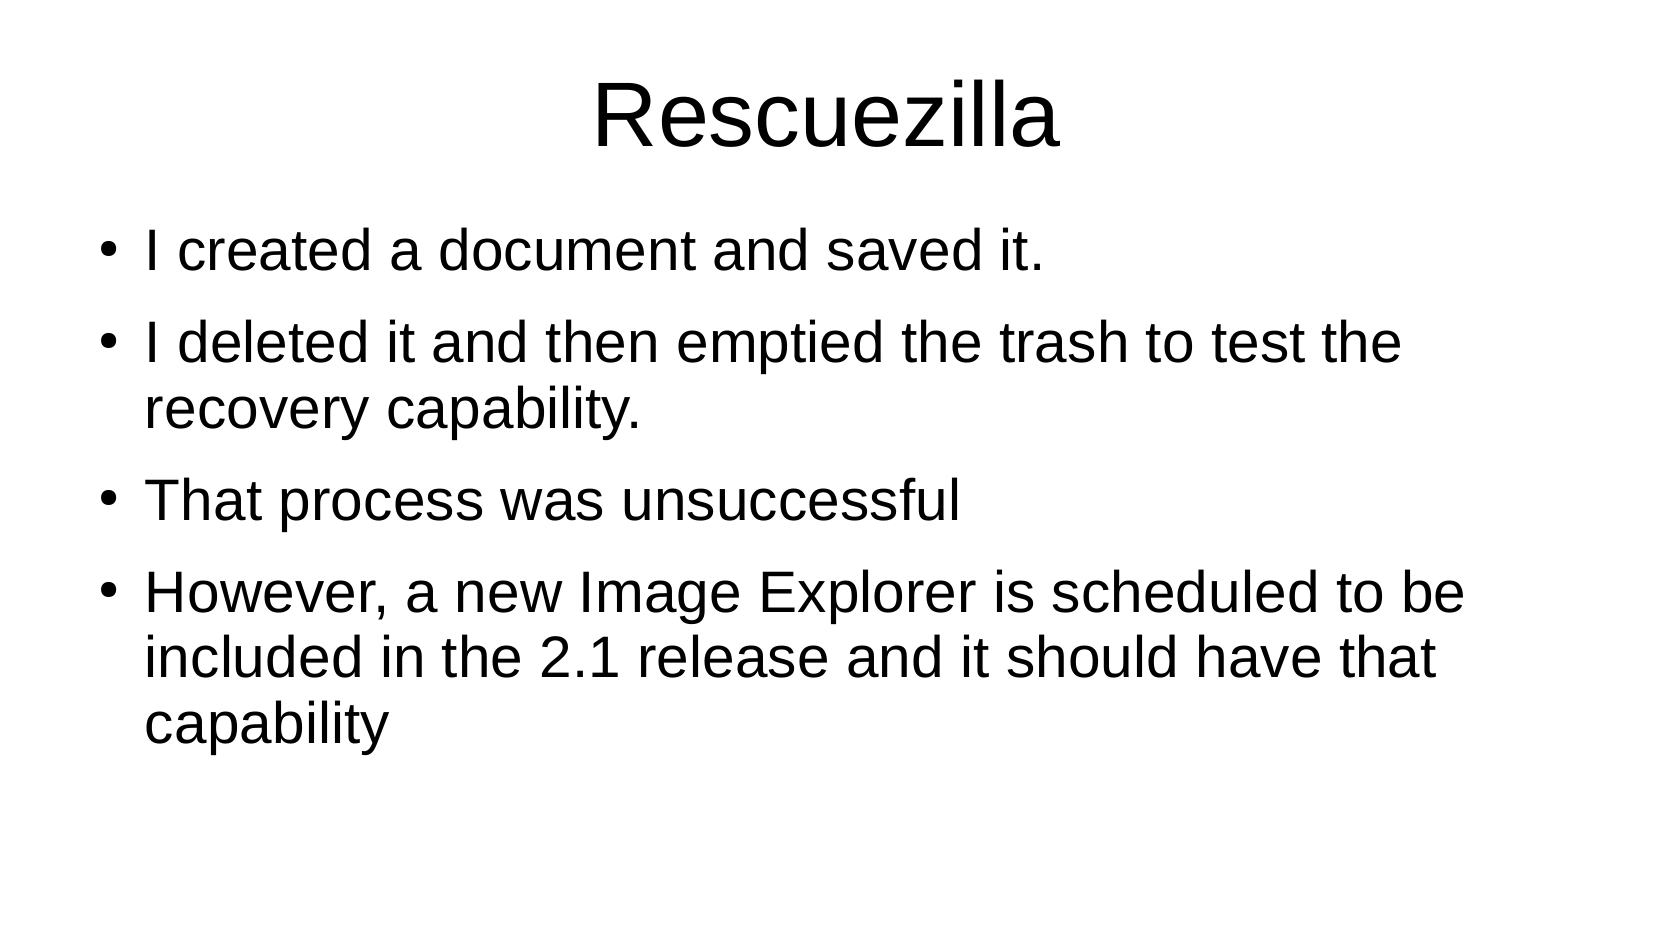

# Rescuezilla
I created a document and saved it.
I deleted it and then emptied the trash to test the recovery capability.
That process was unsuccessful
However, a new Image Explorer is scheduled to be included in the 2.1 release and it should have that capability